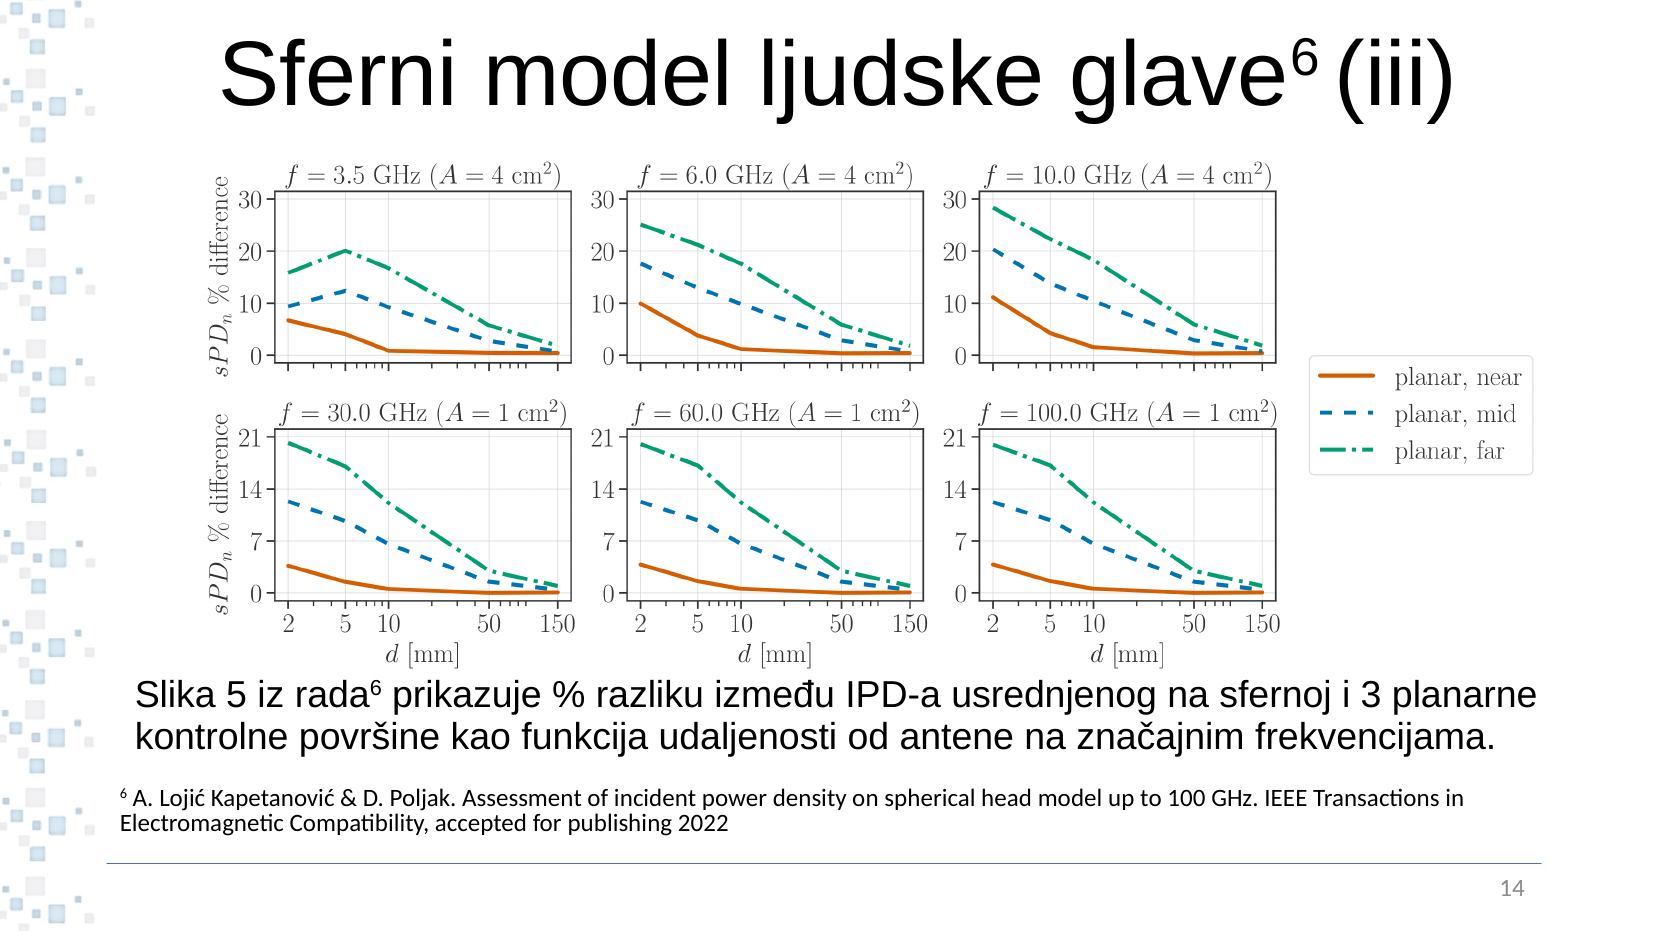

# Sferni model ljudske glave6 (iii)
Slika 5 iz rada6 prikazuje % razliku između IPD-a usrednjenog na sfernoj i 3 planarne kontrolne površine kao funkcija udaljenosti od antene na značajnim frekvencijama.
6 A. Lojić Kapetanović & D. Poljak. Assessment of incident power density on spherical head model up to 100 GHz. IEEE Transactions in Electromagnetic Compatibility, accepted for publishing 2022
14